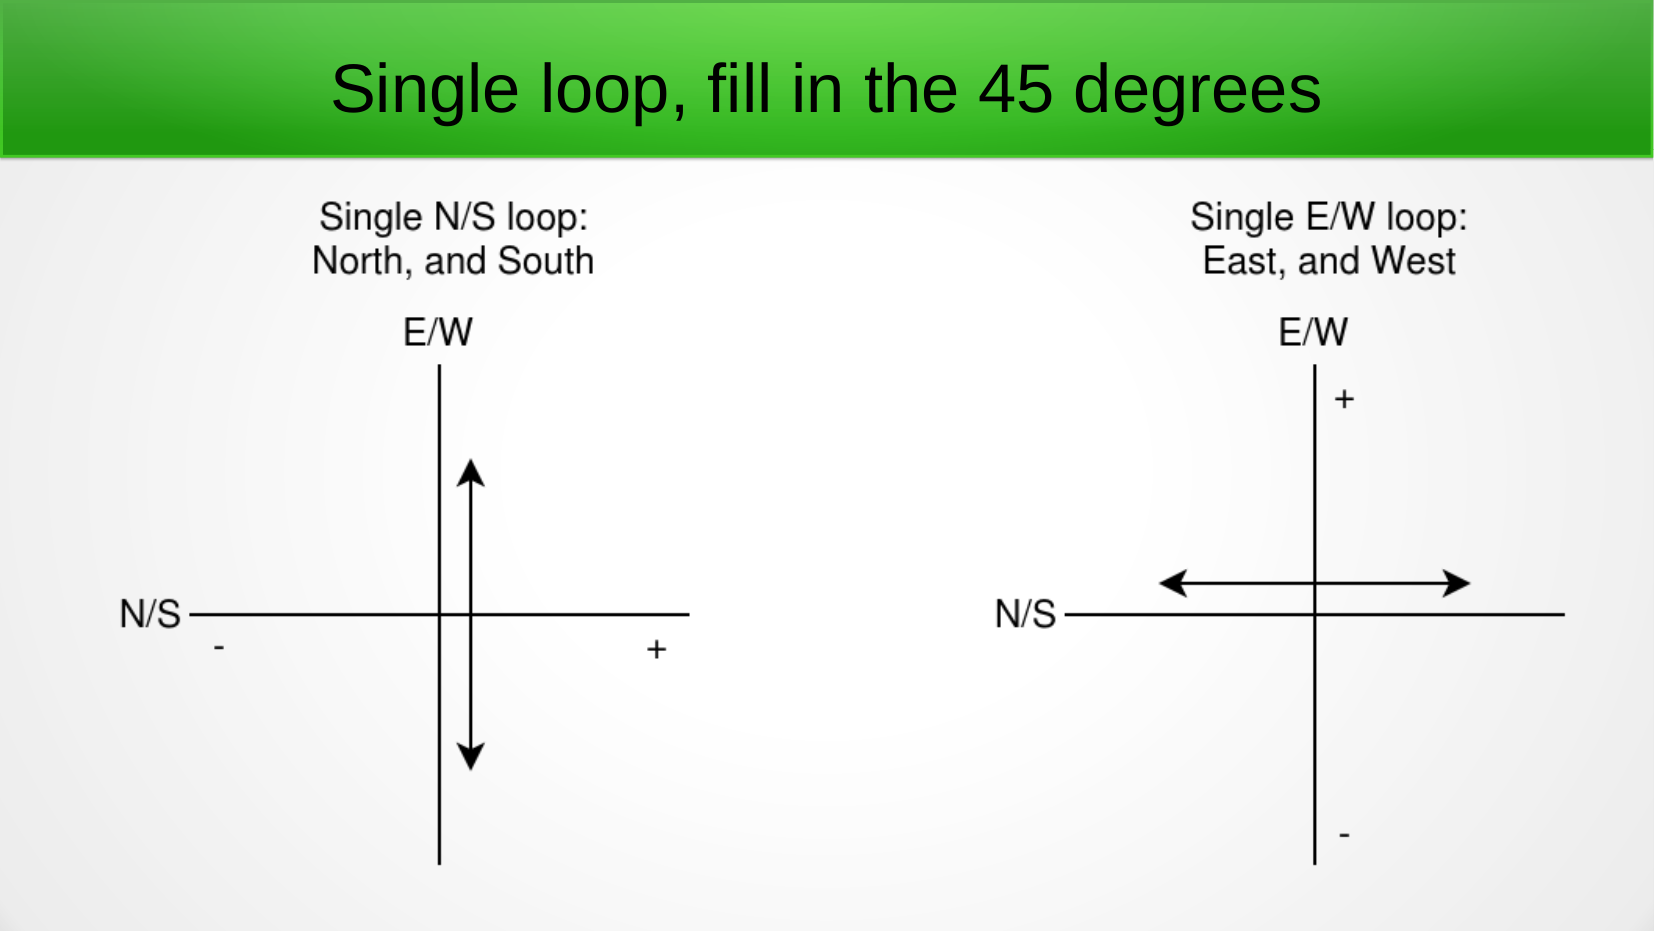

# Single loop, fill in the 45 degrees